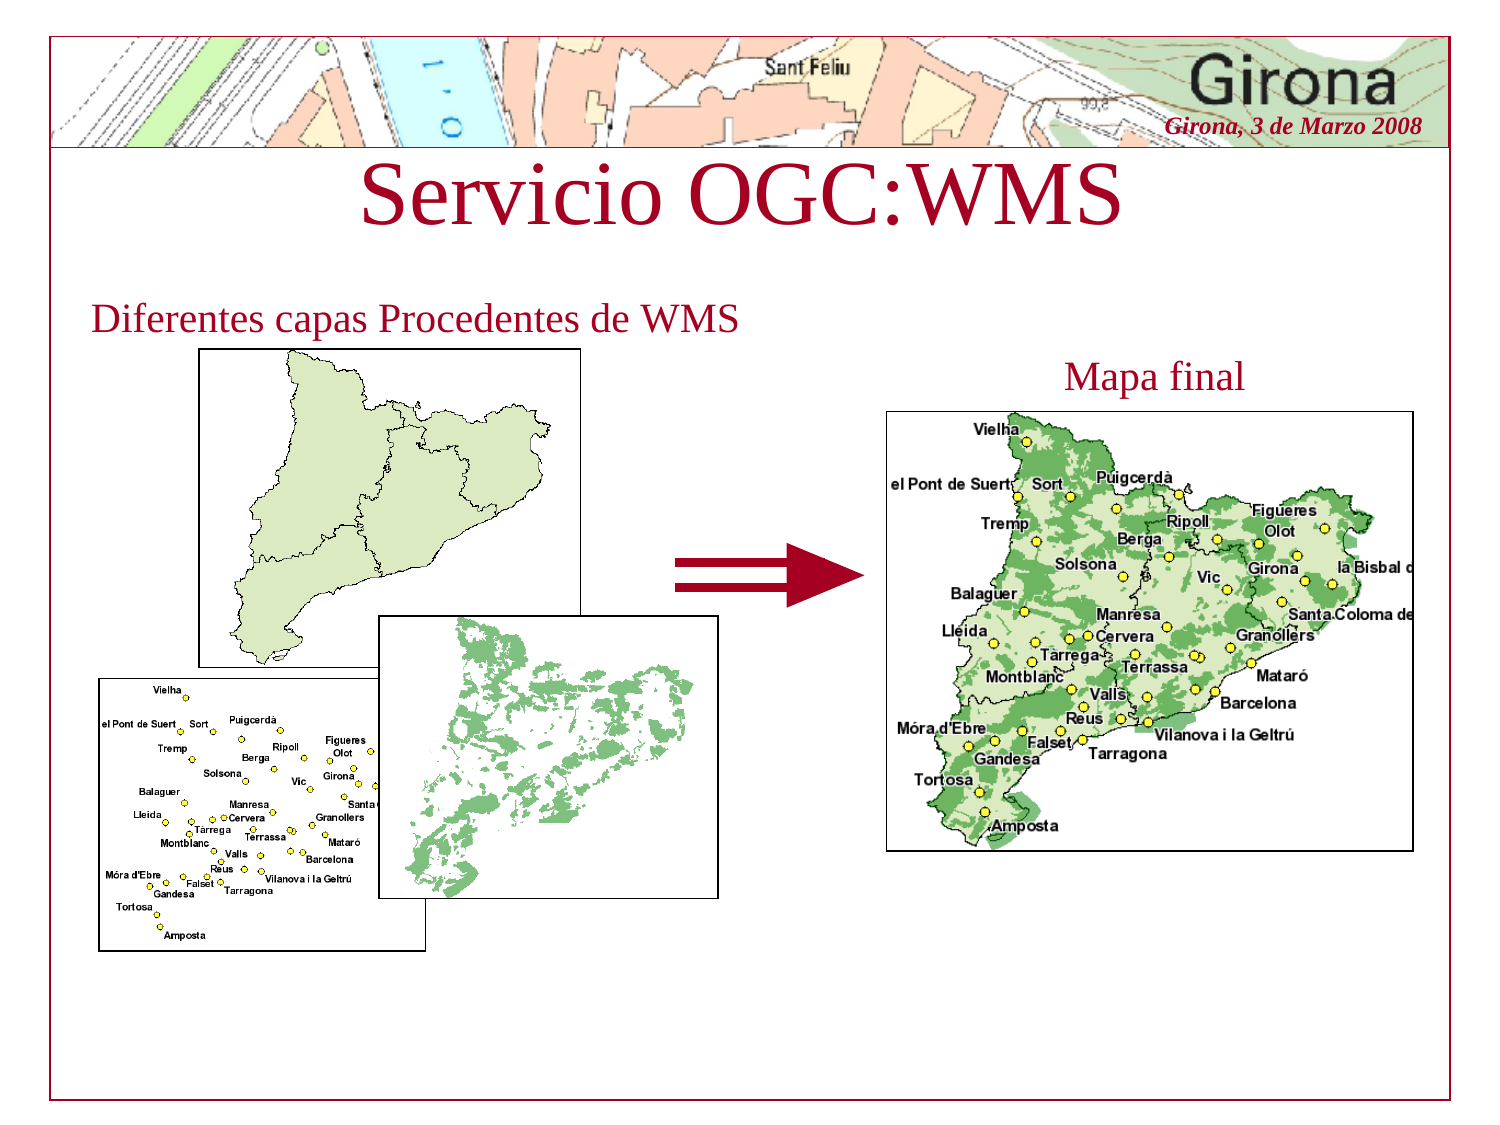

# Servicio OGC:WMS
Diferentes capas Procedentes de WMS
Mapa final